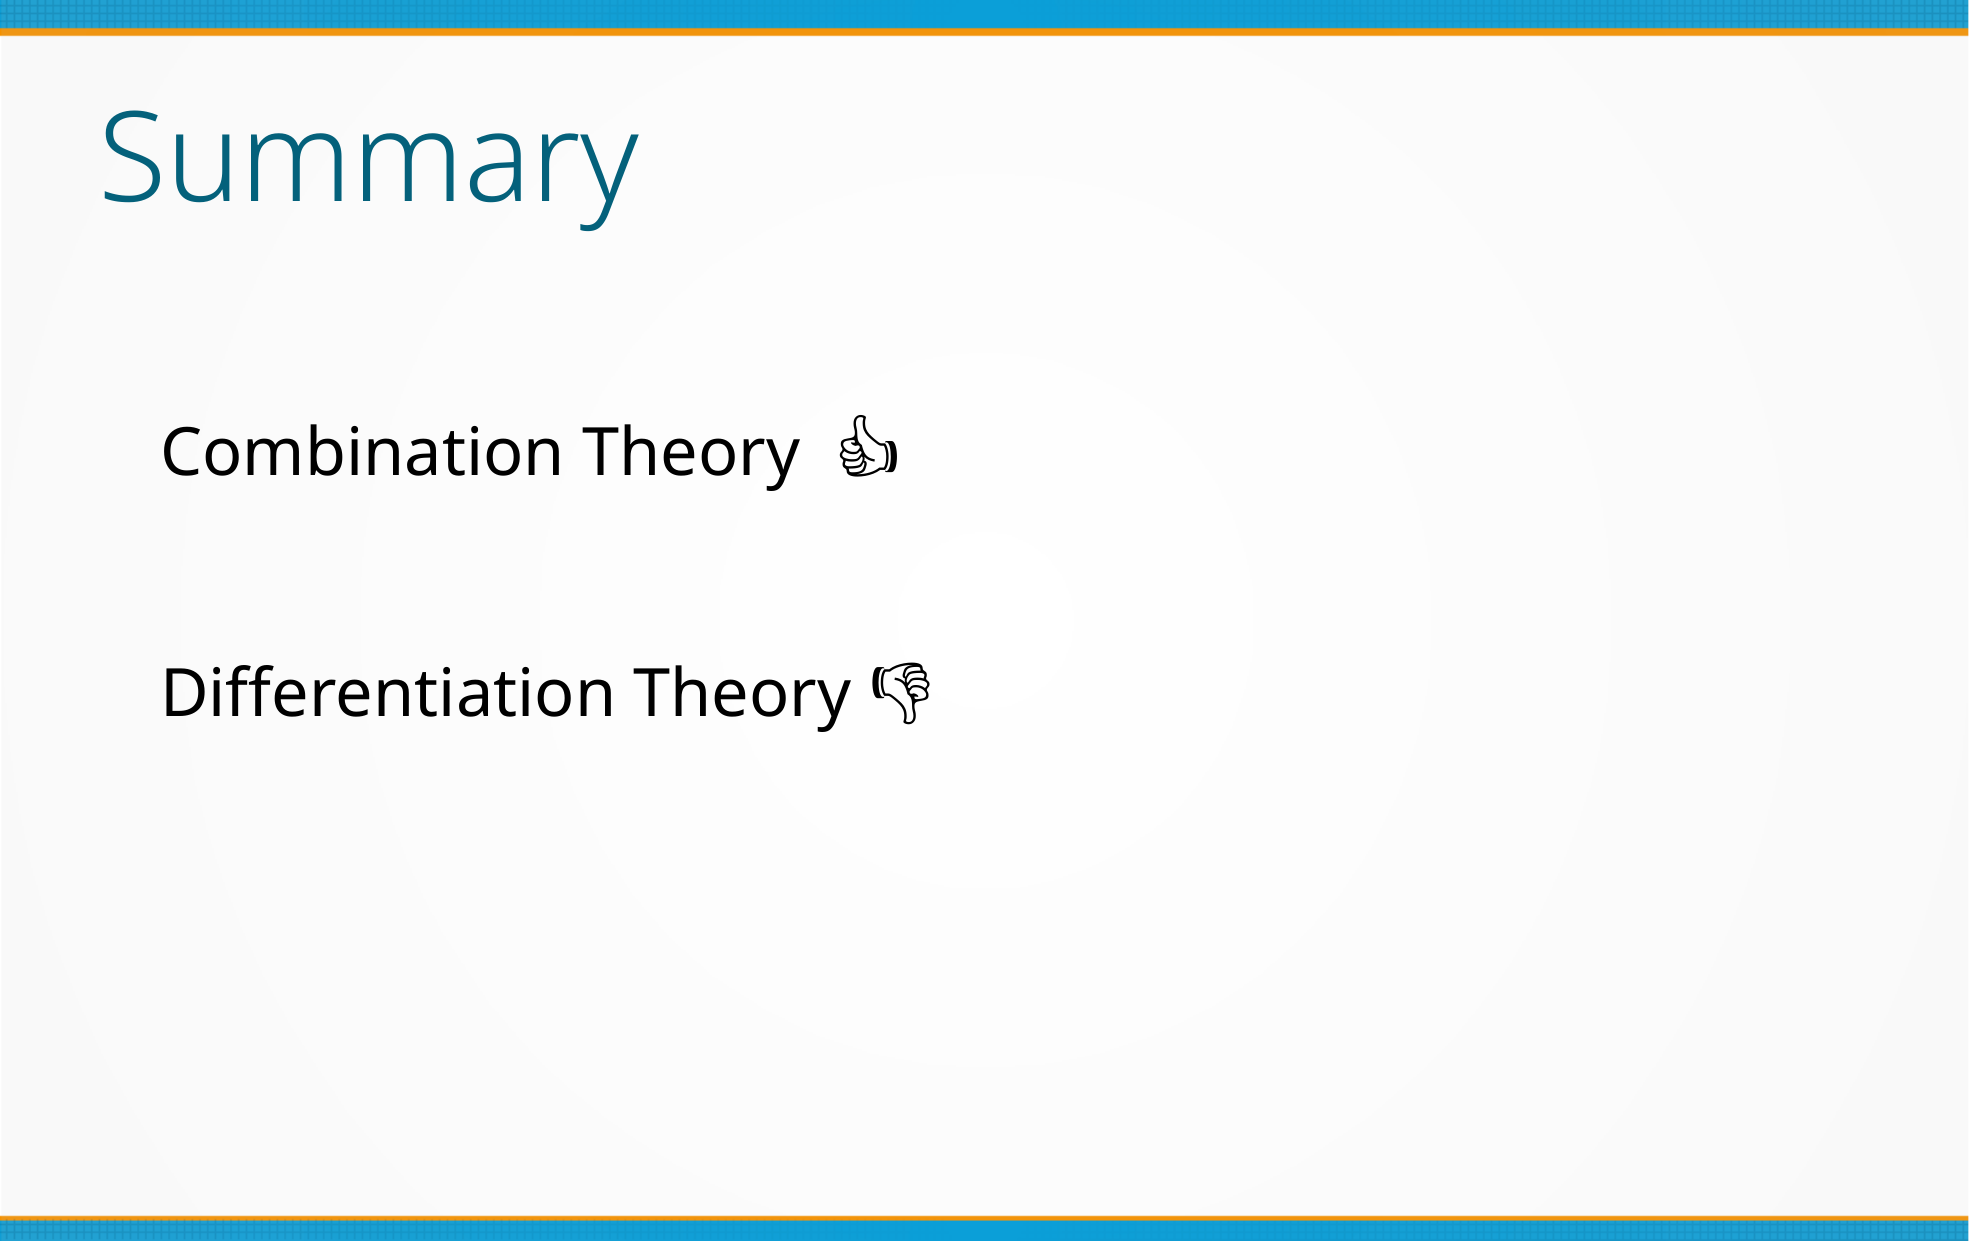

# Summary
Combination Theory 👍
Differentiation Theory 👎